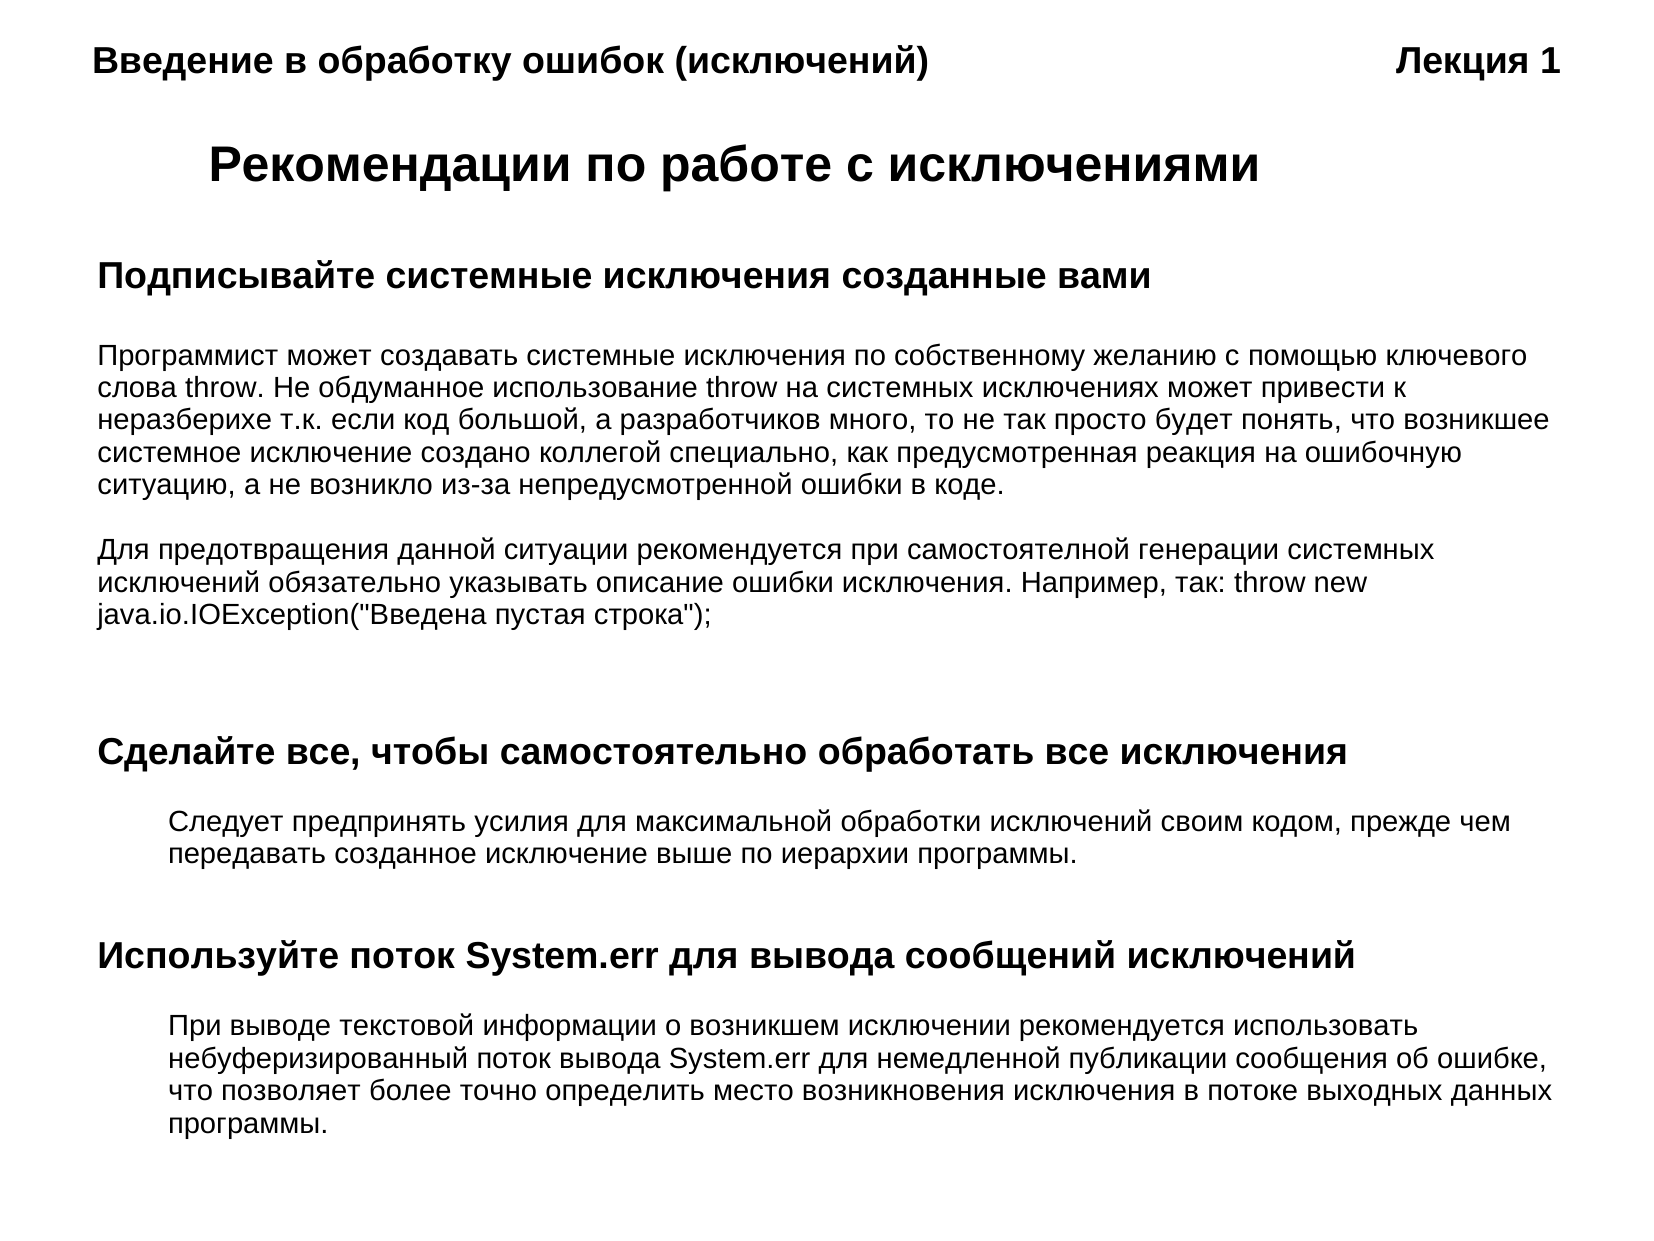

Введение в обработку ошибок (исключений)				Лекция 1
Рекомендации по работе с исключениями
Подписывайте системные исключения созданные вами
Программист может создавать системные исключения по собственному желанию с помощью ключевого слова throw. Не обдуманное использование throw на системных исключениях может привести к неразберихе т.к. если код большой, а разработчиков много, то не так просто будет понять, что возникшее системное исключение создано коллегой специально, как предусмотренная реакция на ошибочную ситуацию, а не возникло из-за непредусмотренной ошибки в коде.
Для предотвращения данной ситуации рекомендуется при самостоятелной генерации системных исключений обязательно указывать описание ошибки исключения. Например, так: throw new java.io.IOException("Введена пустая строка");
Сделайте все, чтобы самостоятельно обработать все исключения
Следует предпринять усилия для максимальной обработки исключений своим кодом, прежде чем передавать созданное исключение выше по иерархии программы.
Используйте поток System.err для вывода сообщений исключений
При выводе текстовой информации о возникшем исключении рекомендуется использовать небуферизированный поток вывода System.err для немедленной публикации сообщения об ошибке, что позволяет более точно определить место возникновения исключения в потоке выходных данных программы.